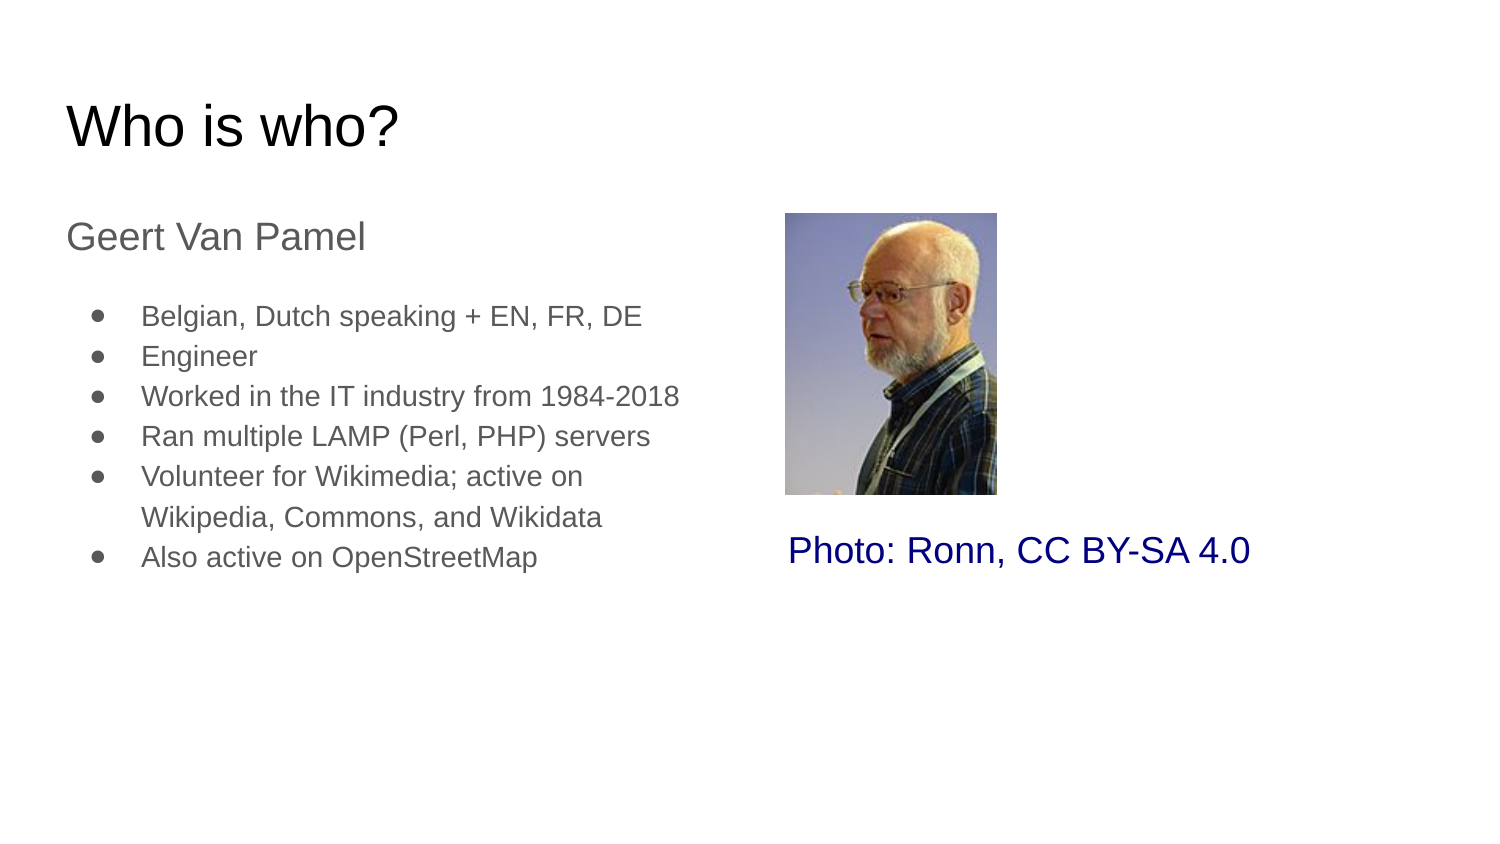

# Who is who?
Geert Van Pamel
Belgian, Dutch speaking + EN, FR, DE
Engineer
Worked in the IT industry from 1984-2018
Ran multiple LAMP (Perl, PHP) servers
Volunteer for Wikimedia; active on Wikipedia, Commons, and Wikidata
Also active on OpenStreetMap
Photo: Ronn, CC BY-SA 4.0